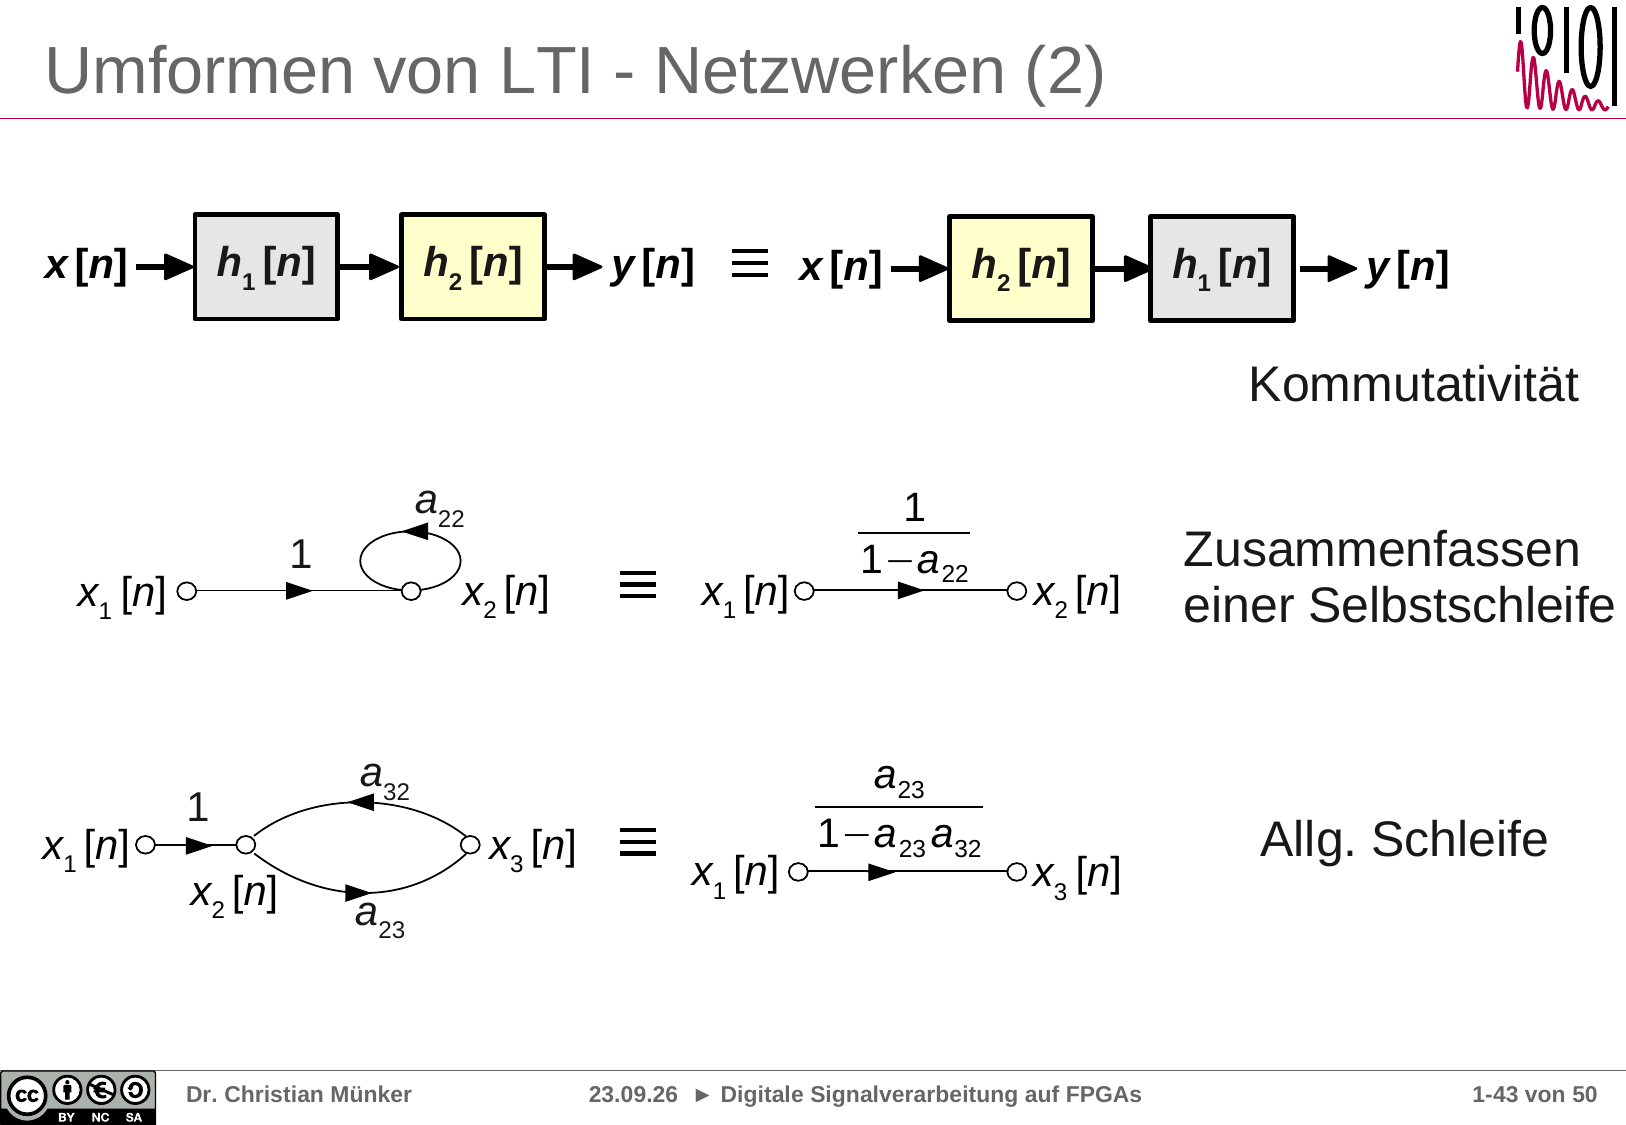

# Umformen von LTI - Netzwerken (2)
h1 [n]
h2 [n]
x [n]
y [n]
h2 [n]
h1 [n]
x [n]
y [n]
Kommutativität
a22
1
x2 [n]
x1 [n]
x1 [n]
x2 [n]
Zusammenfassen
einer Selbstschleife
a32
1
x1 [n]
x3 [n]
x2 [n]
a23
x1 [n]
x3 [n]
Allg. Schleife